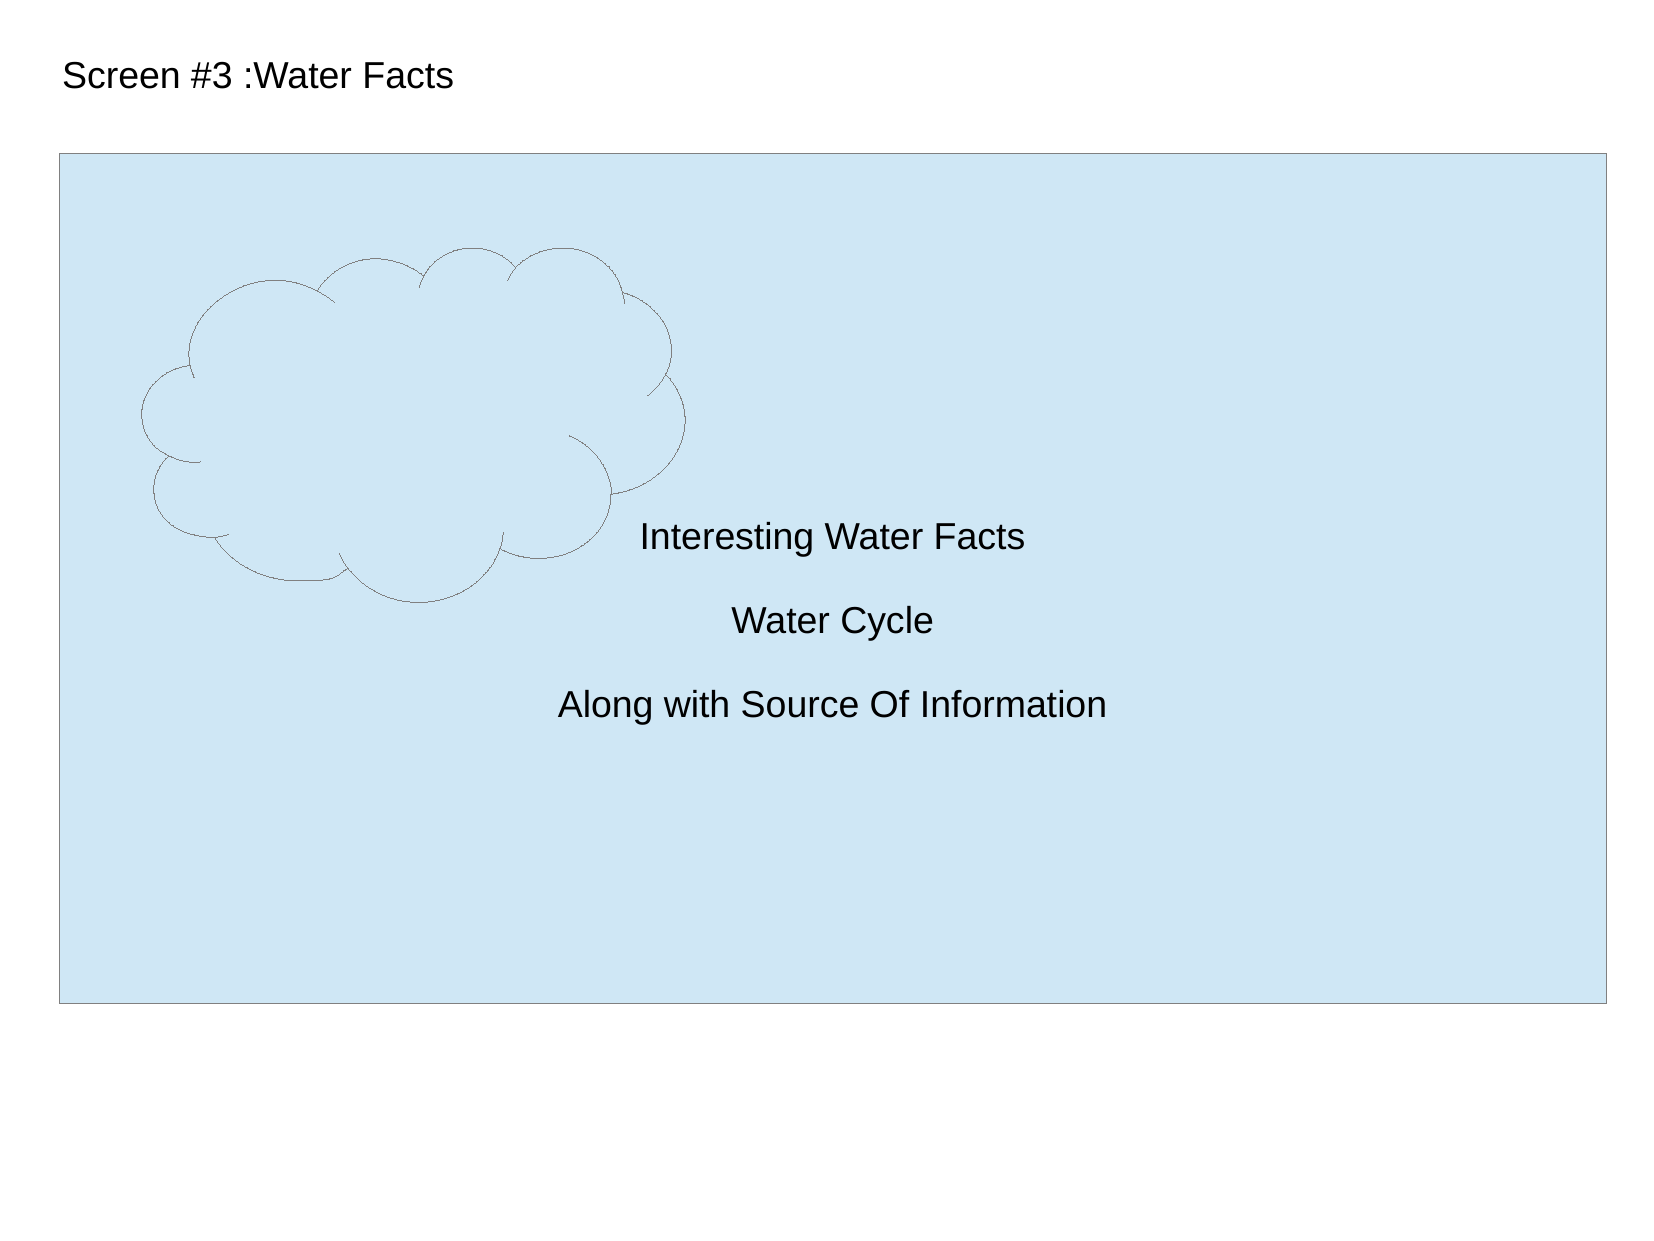

Screen #3 :Water Facts
Interesting Water Facts
Water Cycle
Along with Source Of Information